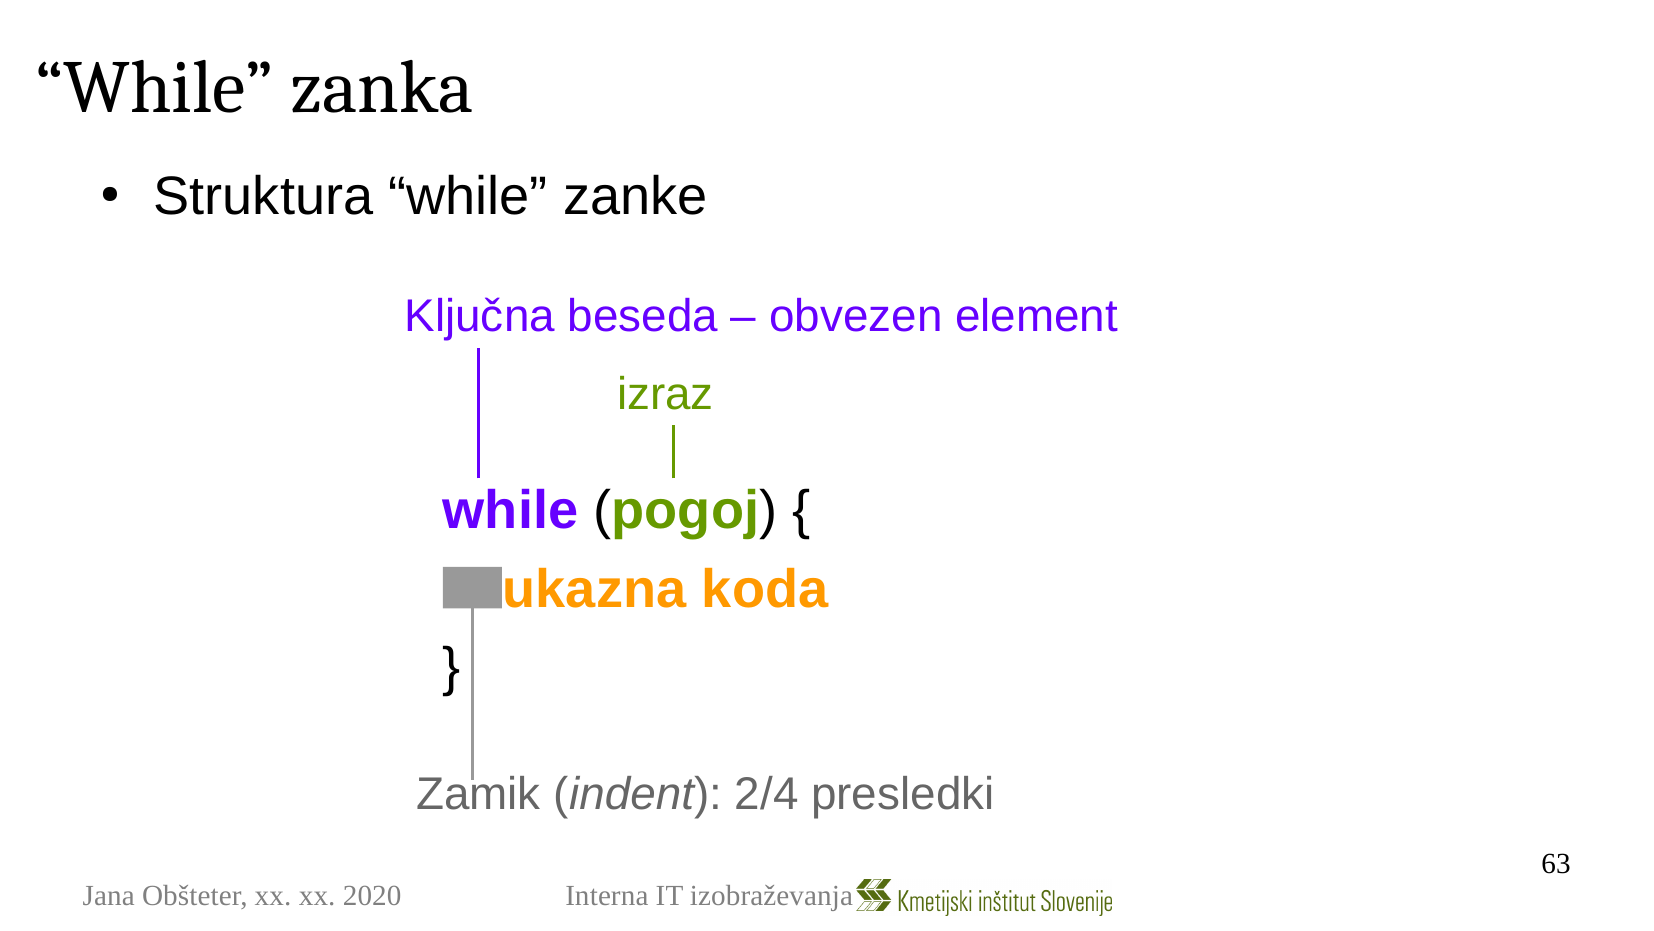

# “While” zanka
Struktura “while” zanke
 while (pogoj) {
 ukazna koda
 }
Ključna beseda – obvezen element
izraz
Zamik (indent): 2/4 presledki
63